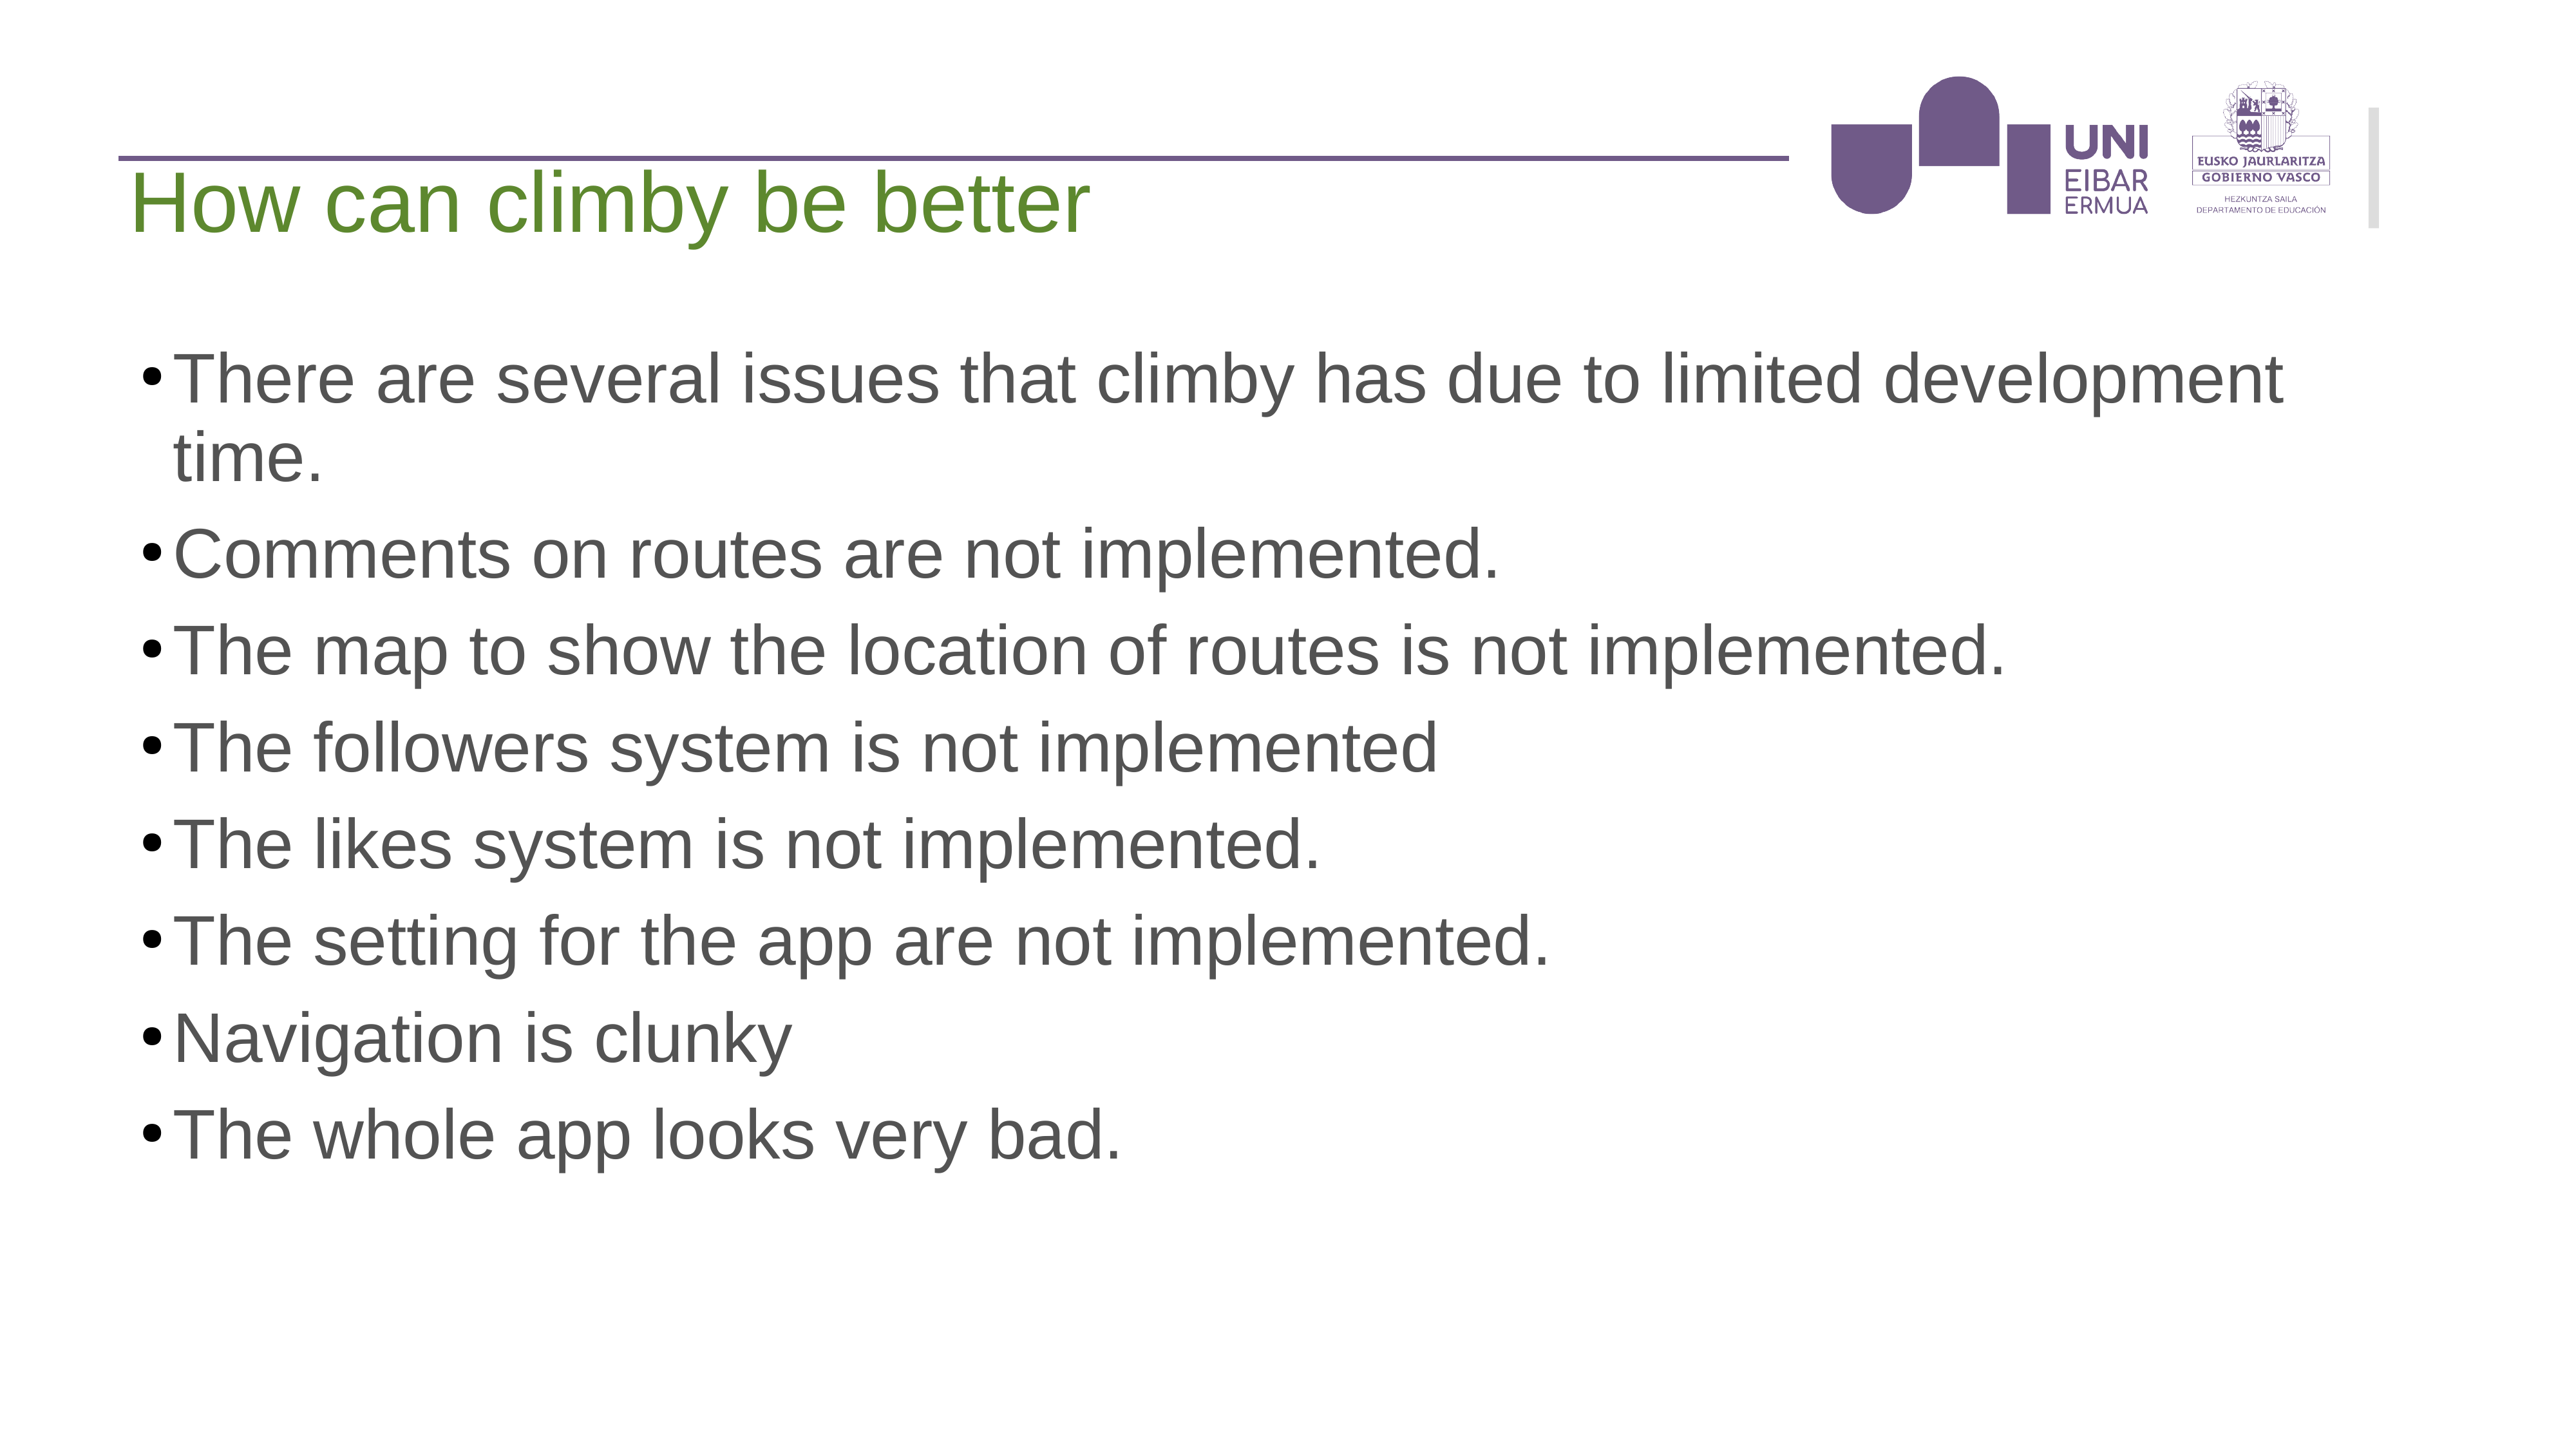

# How can climby be better
There are several issues that climby has due to limited development time.
Comments on routes are not implemented.
The map to show the location of routes is not implemented.
The followers system is not implemented
The likes system is not implemented.
The setting for the app are not implemented.
Navigation is clunky
The whole app looks very bad.